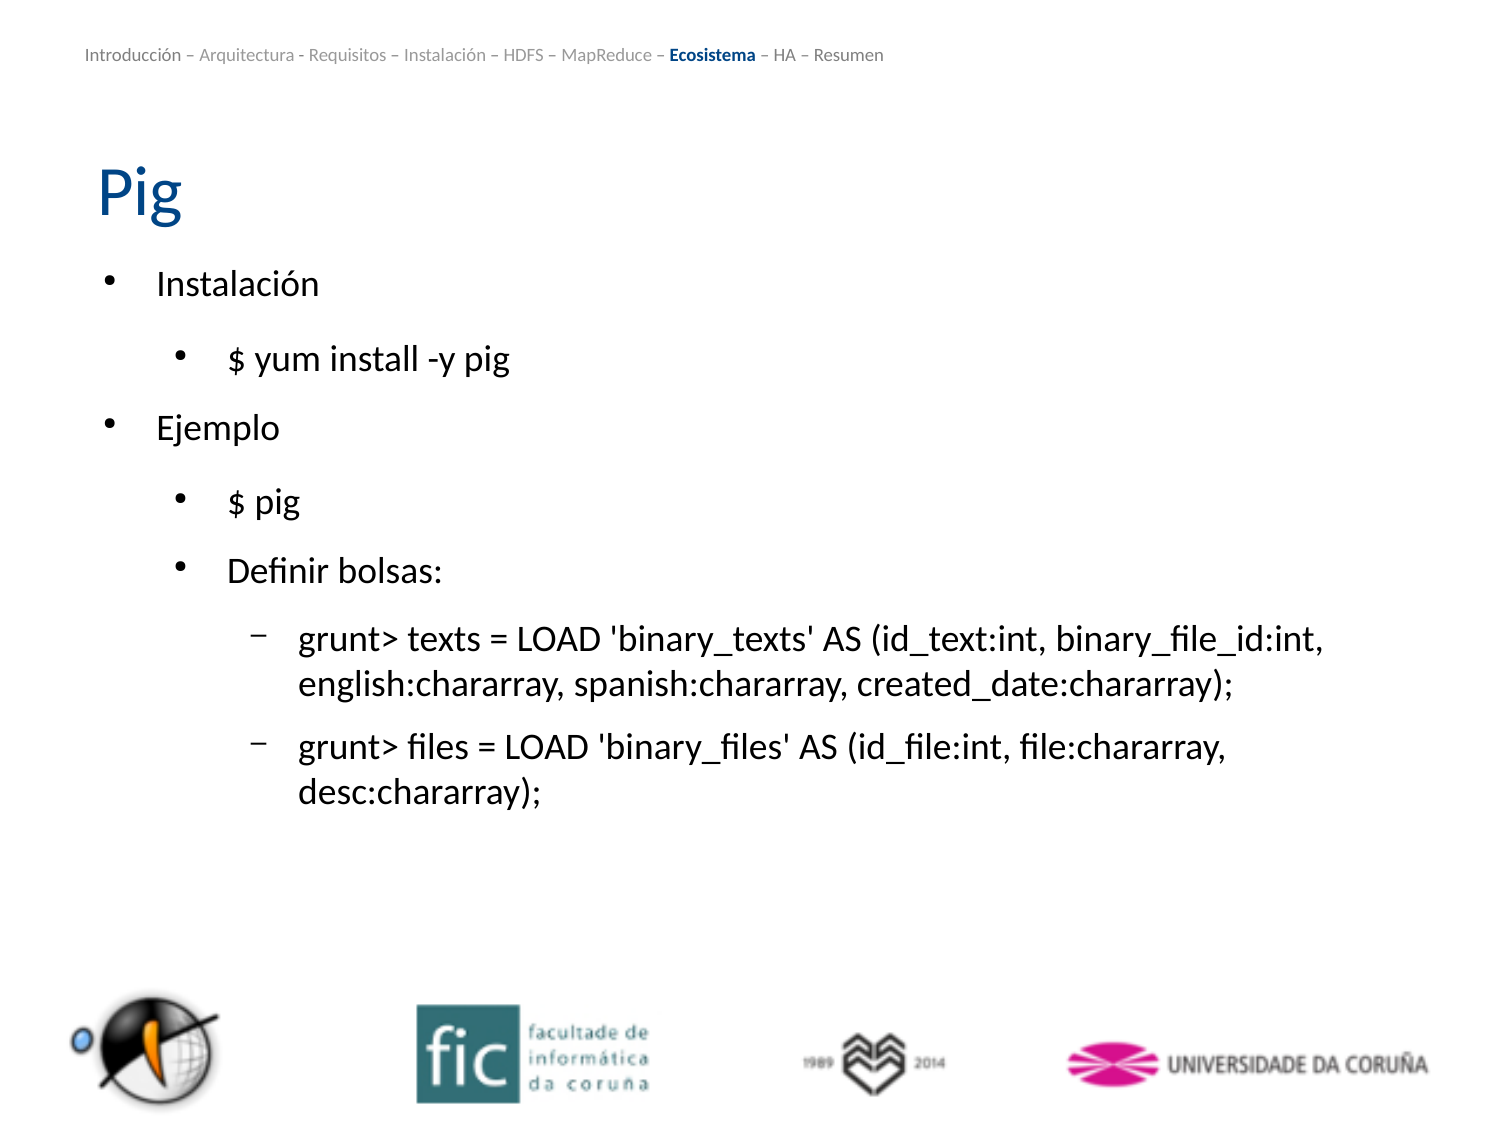

Introducción – Arquitectura - Requisitos – Instalación – HDFS – MapReduce – Ecosistema – HA – Resumen
# Pig
Instalación
$ yum install -y pig
Ejemplo
$ pig
Definir bolsas:
grunt> texts = LOAD 'binary_texts' AS (id_text:int, binary_file_id:int, english:chararray, spanish:chararray, created_date:chararray);
grunt> files = LOAD 'binary_files' AS (id_file:int, file:chararray, desc:chararray);